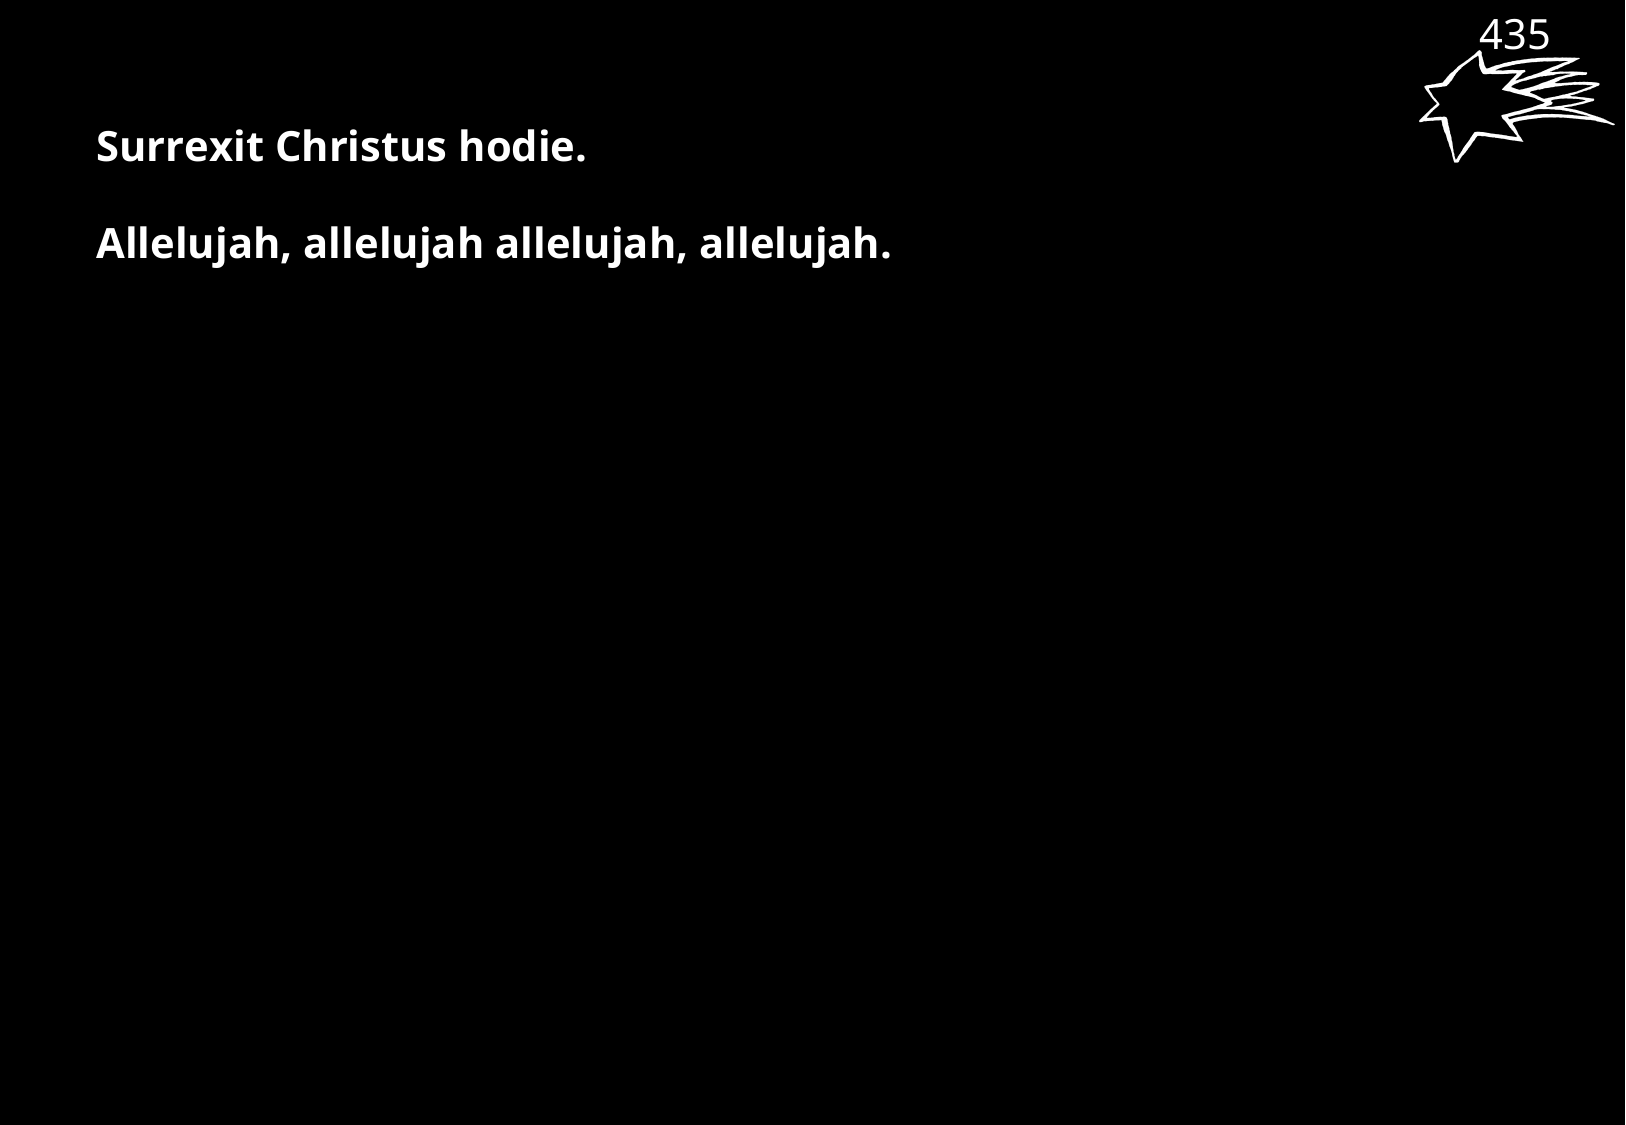

435
# Surrexit Christus hodie.
Allelujah, allelujah allelujah, allelujah.